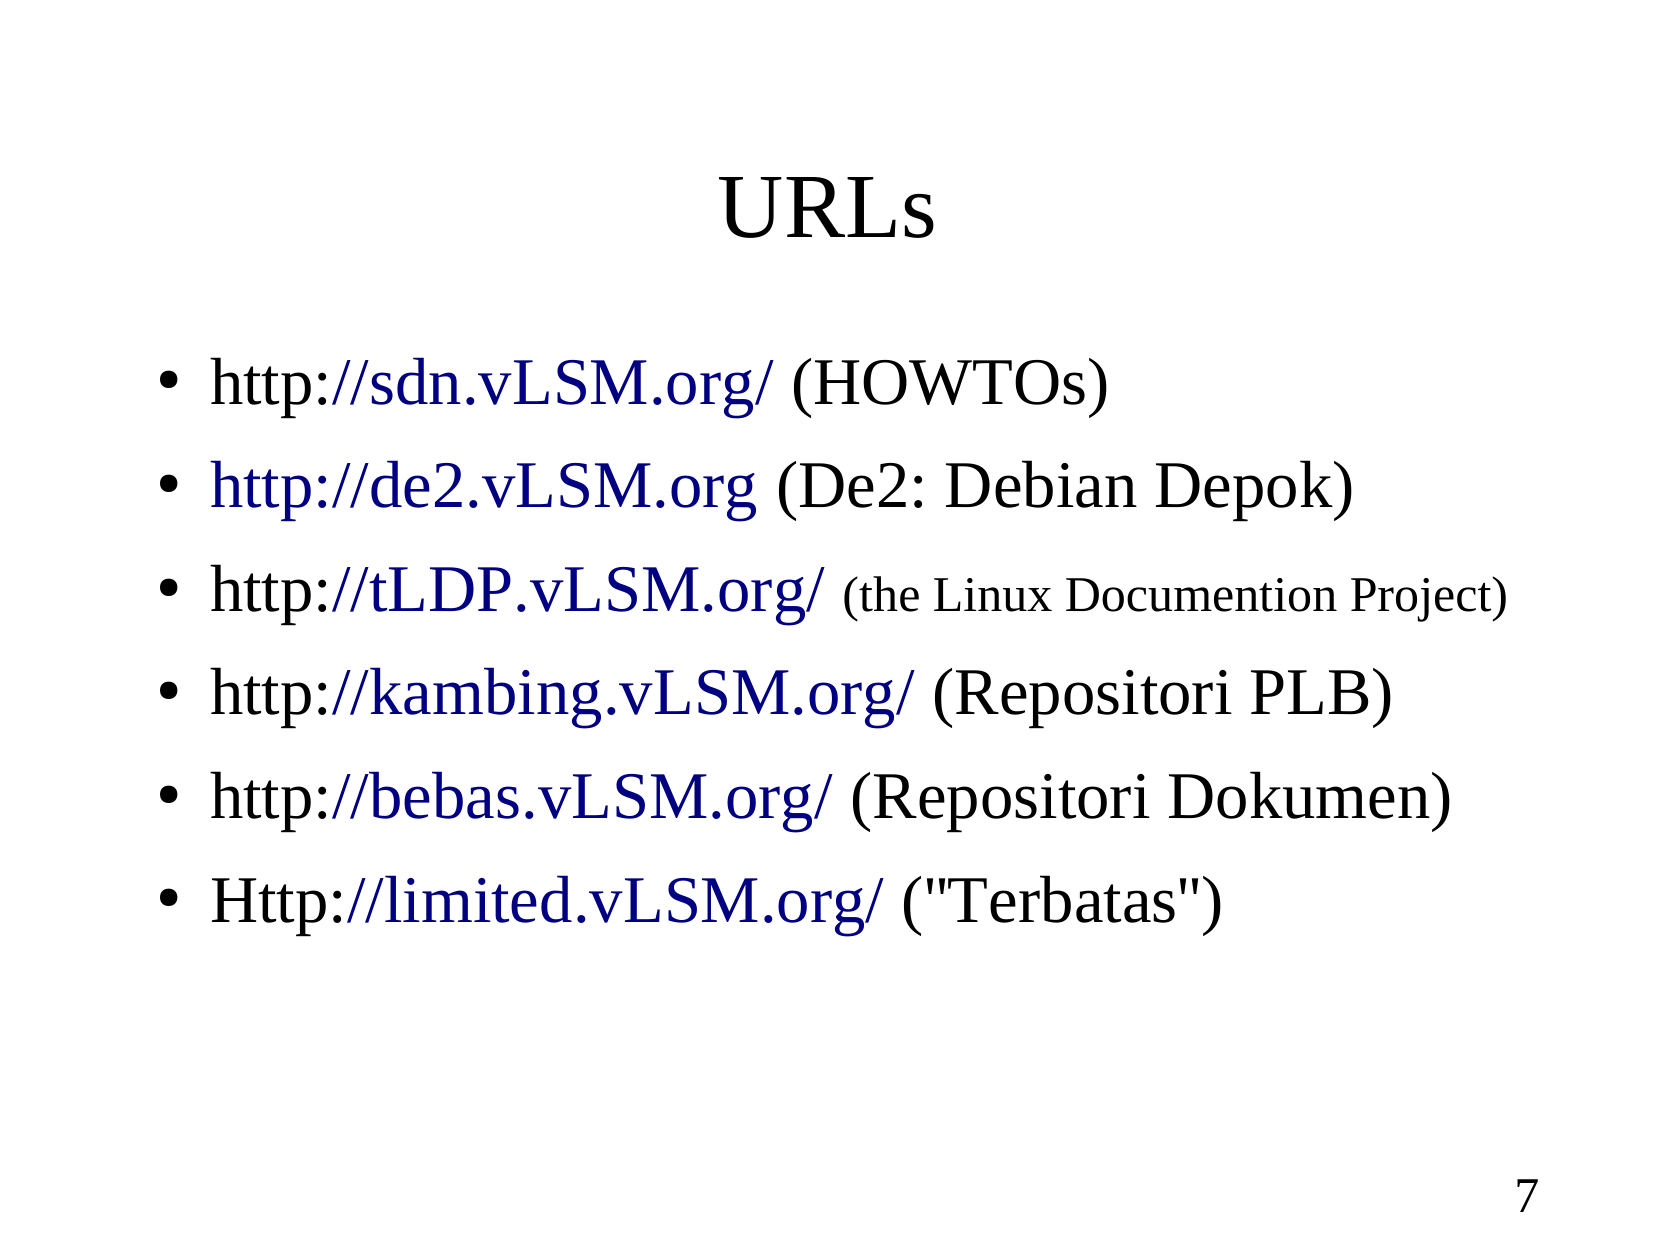

# URLs
http://sdn.vLSM.org/ (HOWTOs)
http://de2.vLSM.org (De2: Debian Depok)
http://tLDP.vLSM.org/ (the Linux Documention Project)
http://kambing.vLSM.org/ (Repositori PLB)
http://bebas.vLSM.org/ (Repositori Dokumen)
Http://limited.vLSM.org/ (''Terbatas'')